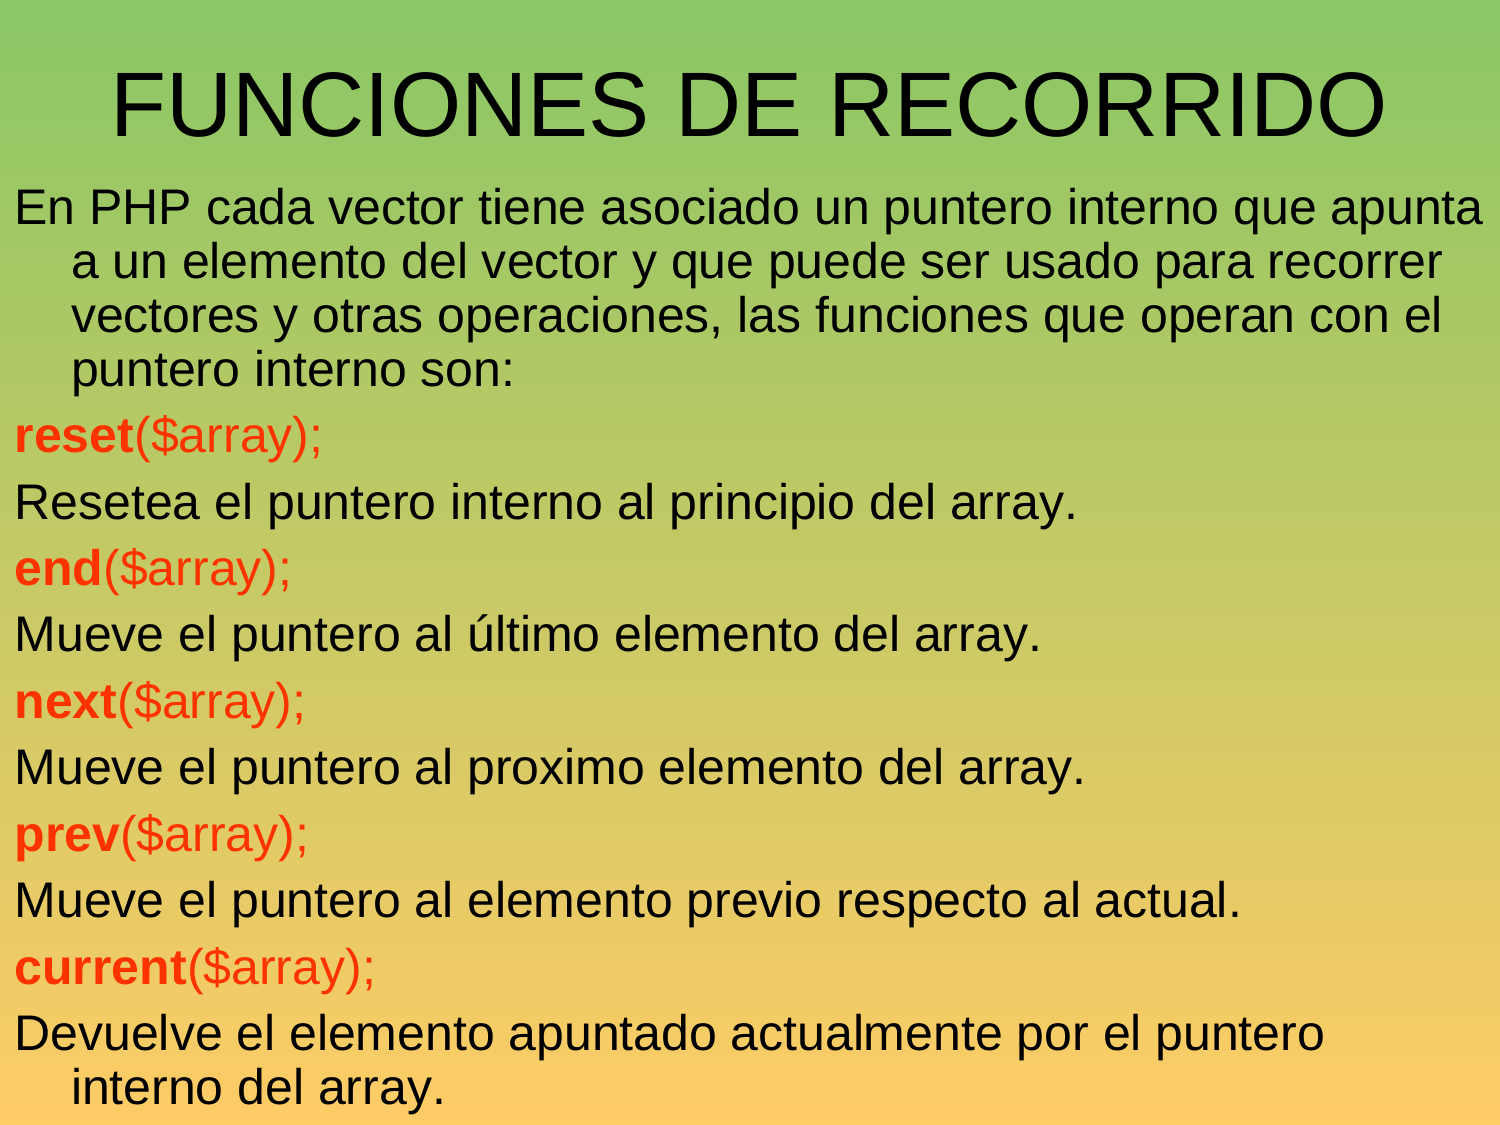

En PHP cada vector tiene asociado un puntero interno que apunta a un elemento del vector y que puede ser usado para recorrer vectores y otras operaciones, las funciones que operan con el puntero interno son:
reset($array);
Resetea el puntero interno al principio del array.
end($array);
Mueve el puntero al último elemento del array.
next($array);
Mueve el puntero al proximo elemento del array.
prev($array);
Mueve el puntero al elemento previo respecto al actual.
current($array);
Devuelve el elemento apuntado actualmente por el puntero interno del array.
# FUNCIONES DE RECORRIDO